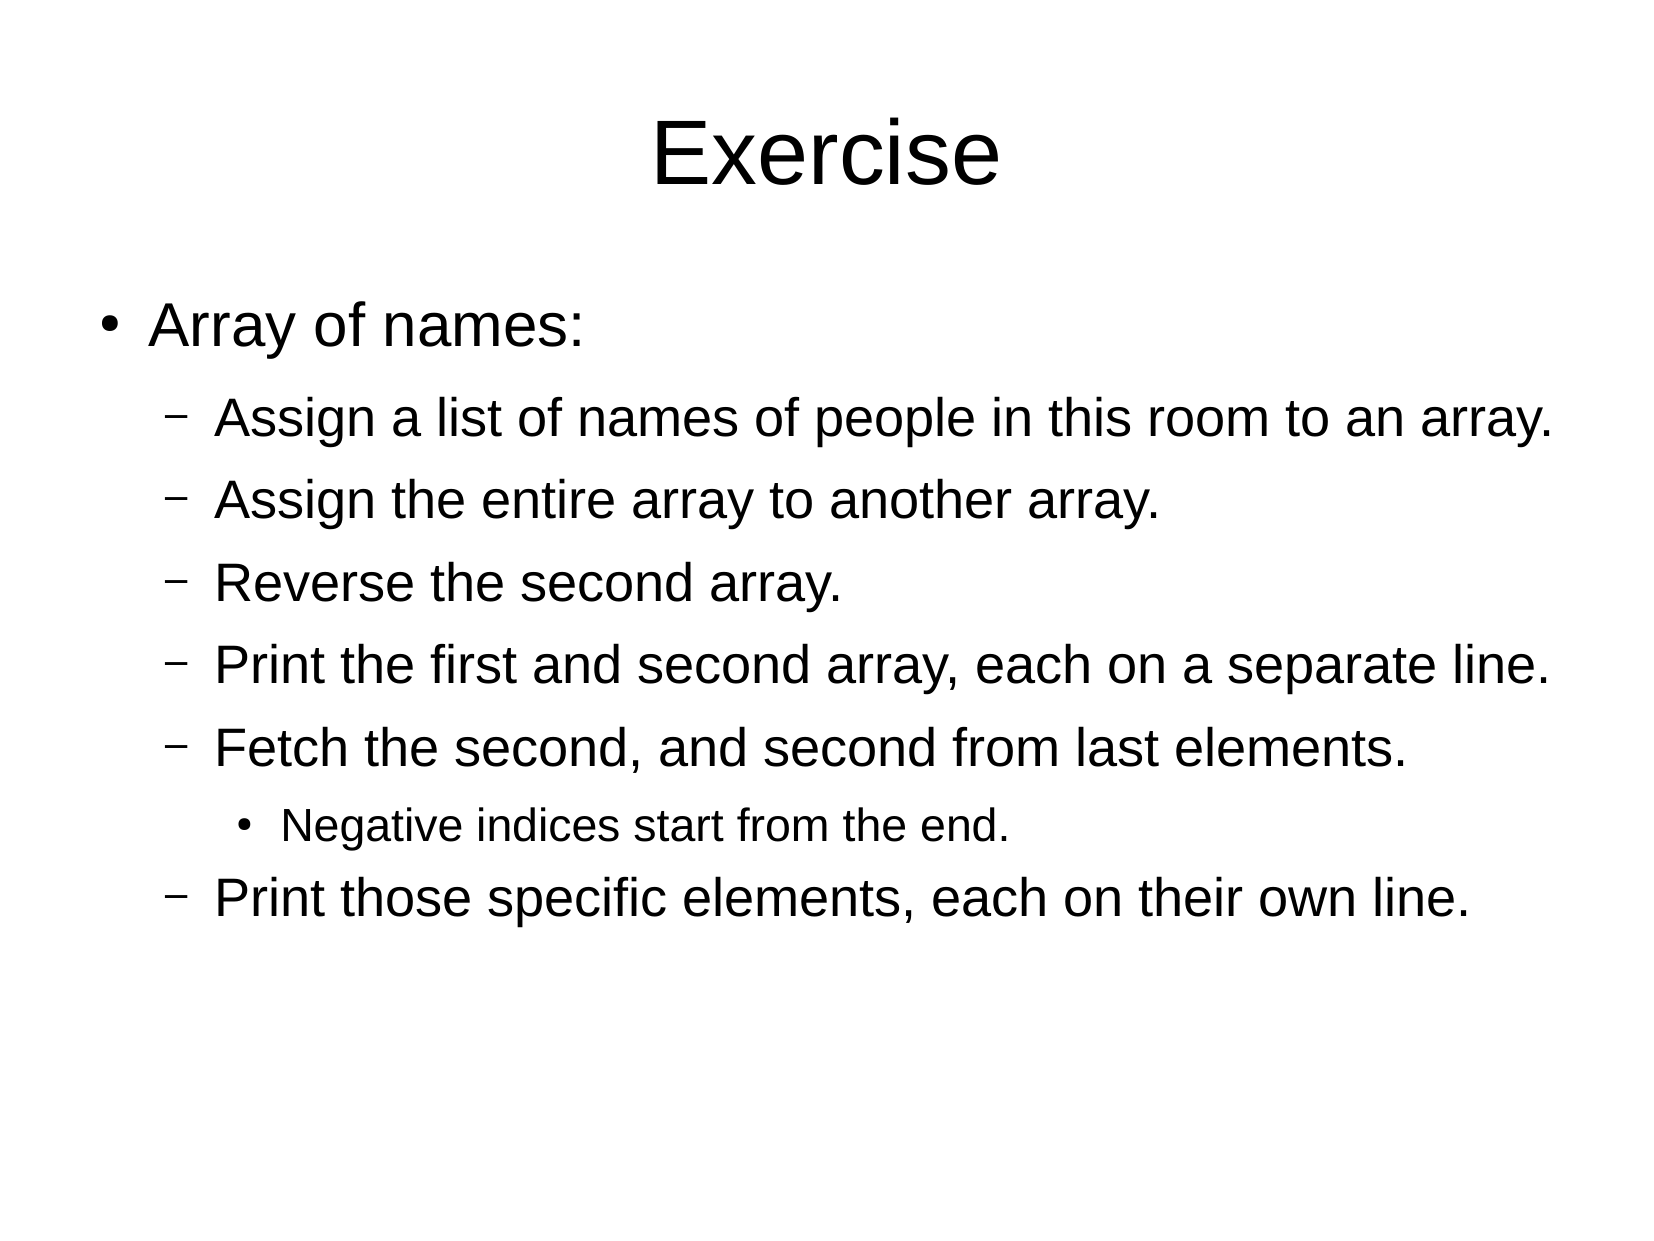

# Exercise
Array of names:
Assign a list of names of people in this room to an array.
Assign the entire array to another array.
Reverse the second array.
Print the first and second array, each on a separate line.
Fetch the second, and second from last elements.
Negative indices start from the end.
Print those specific elements, each on their own line.